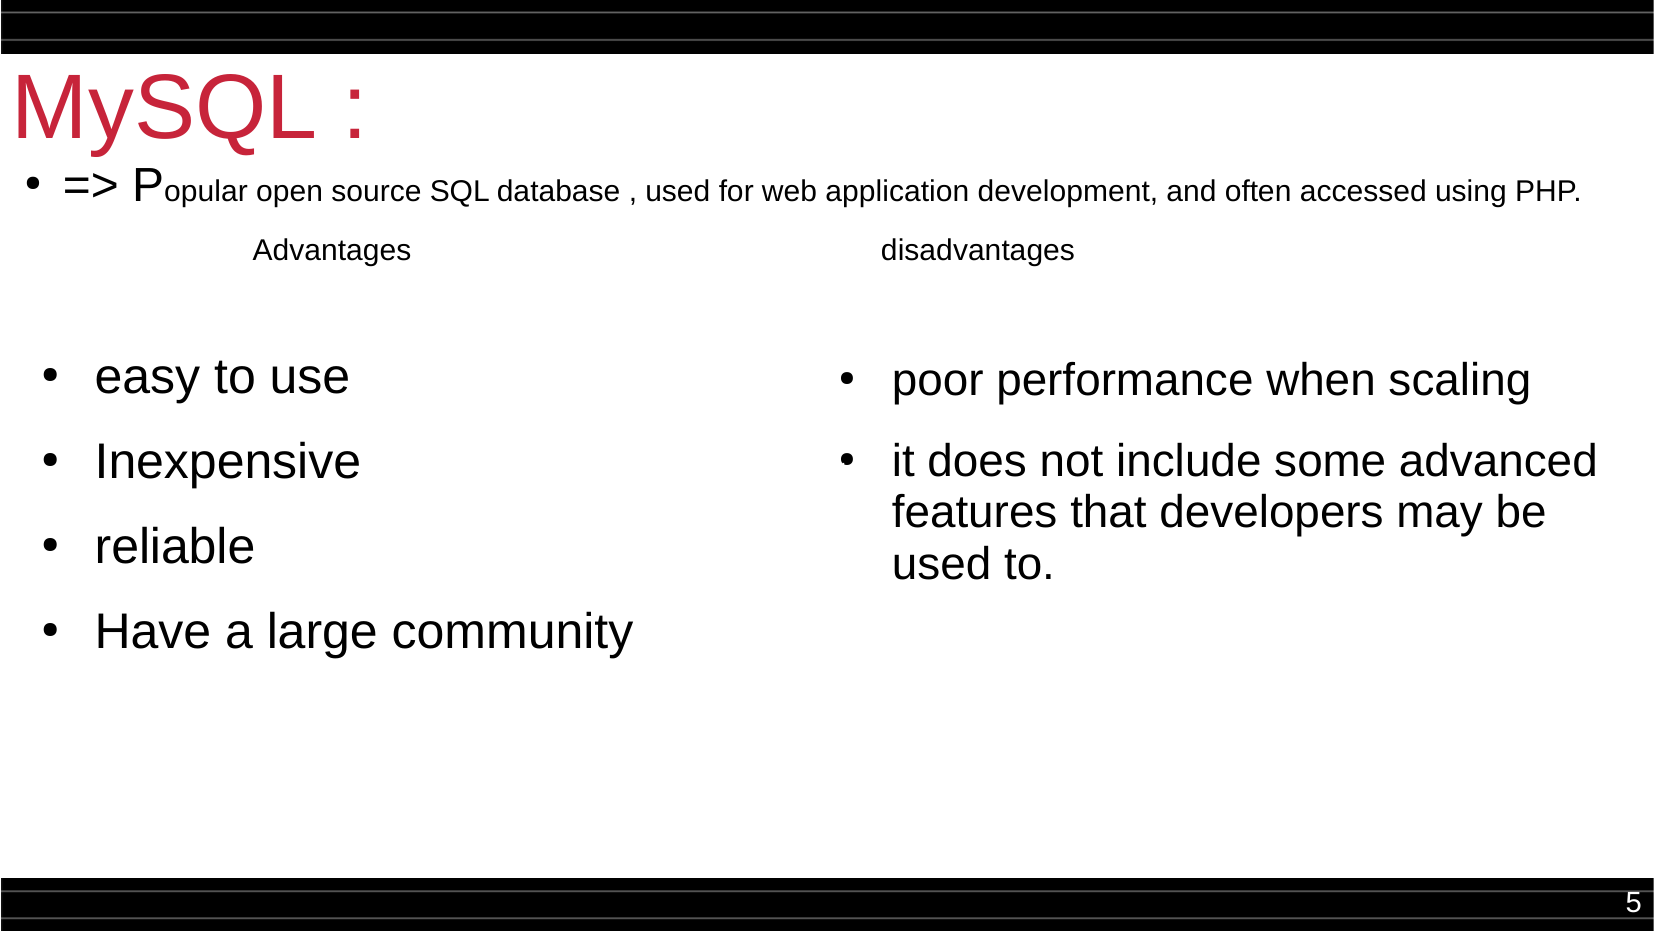

# MySQL :
=> Popular open source SQL database , used for web application development, and often accessed using PHP.
 Advantages disadvantages
easy to use
Inexpensive
reliable
Have a large community
poor performance when scaling
it does not include some advanced features that developers may be used to.
reliable